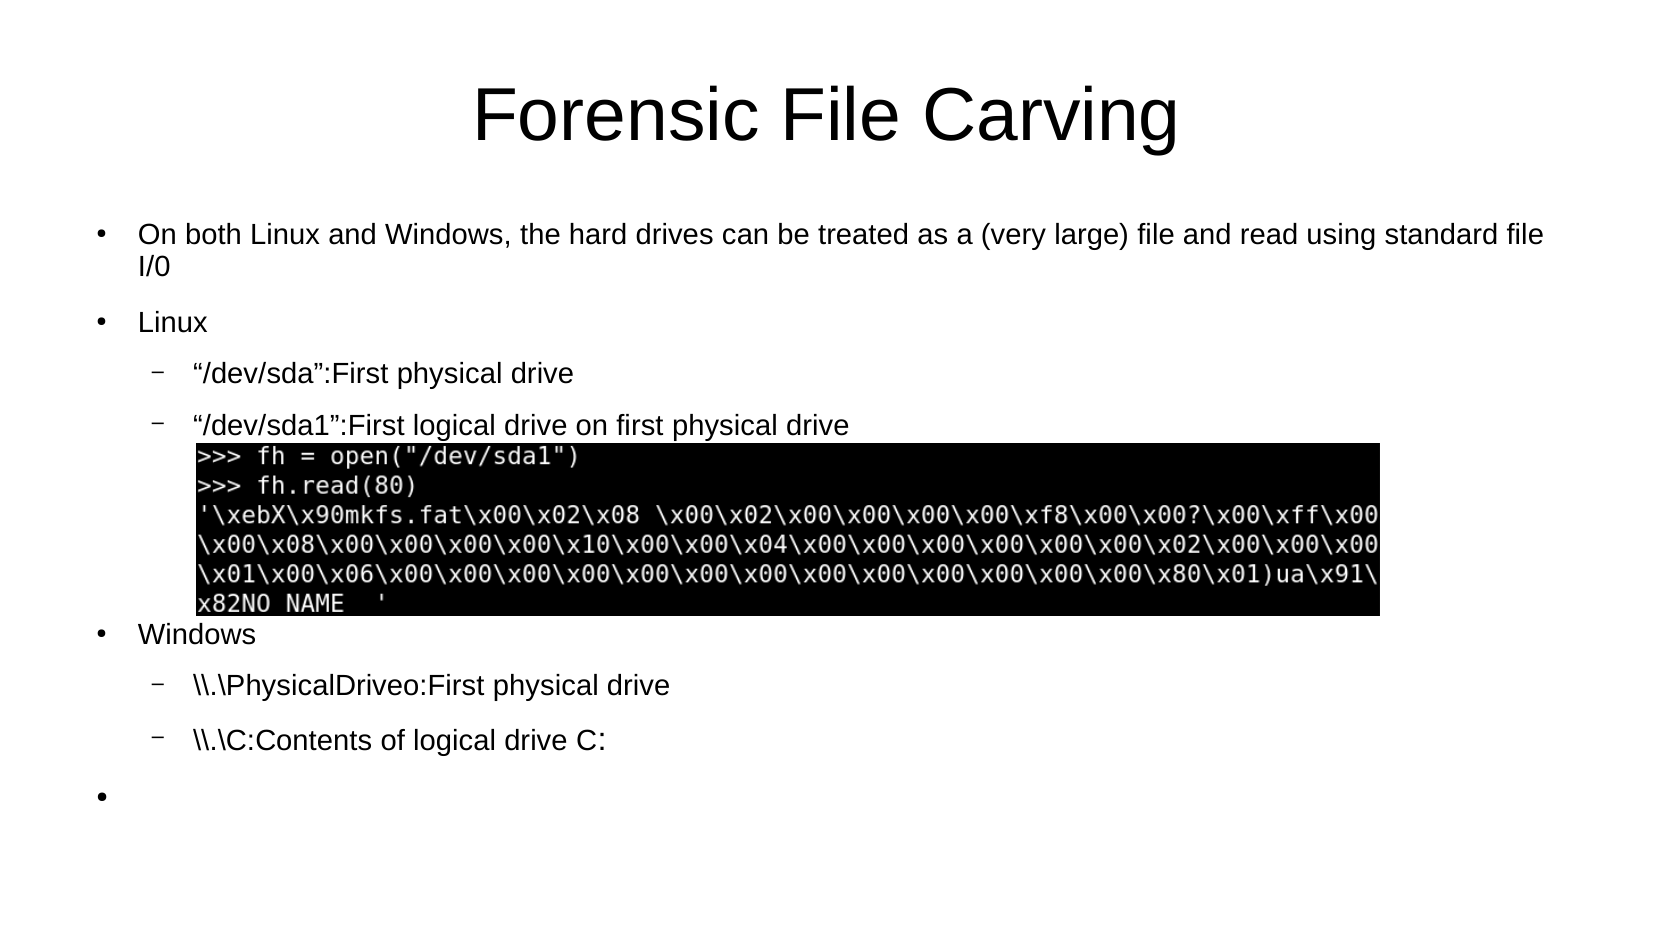

# Forensic File Carving
On both Linux and Windows, the hard drives can be treated as a (very large) file and read using standard file I/0
Linux
“/dev/sda”:First physical drive
“/dev/sda1”:First logical drive on first physical drive
Windows
\\.\PhysicalDriveo:First physical drive
\\.\C:Contents of logical drive C: